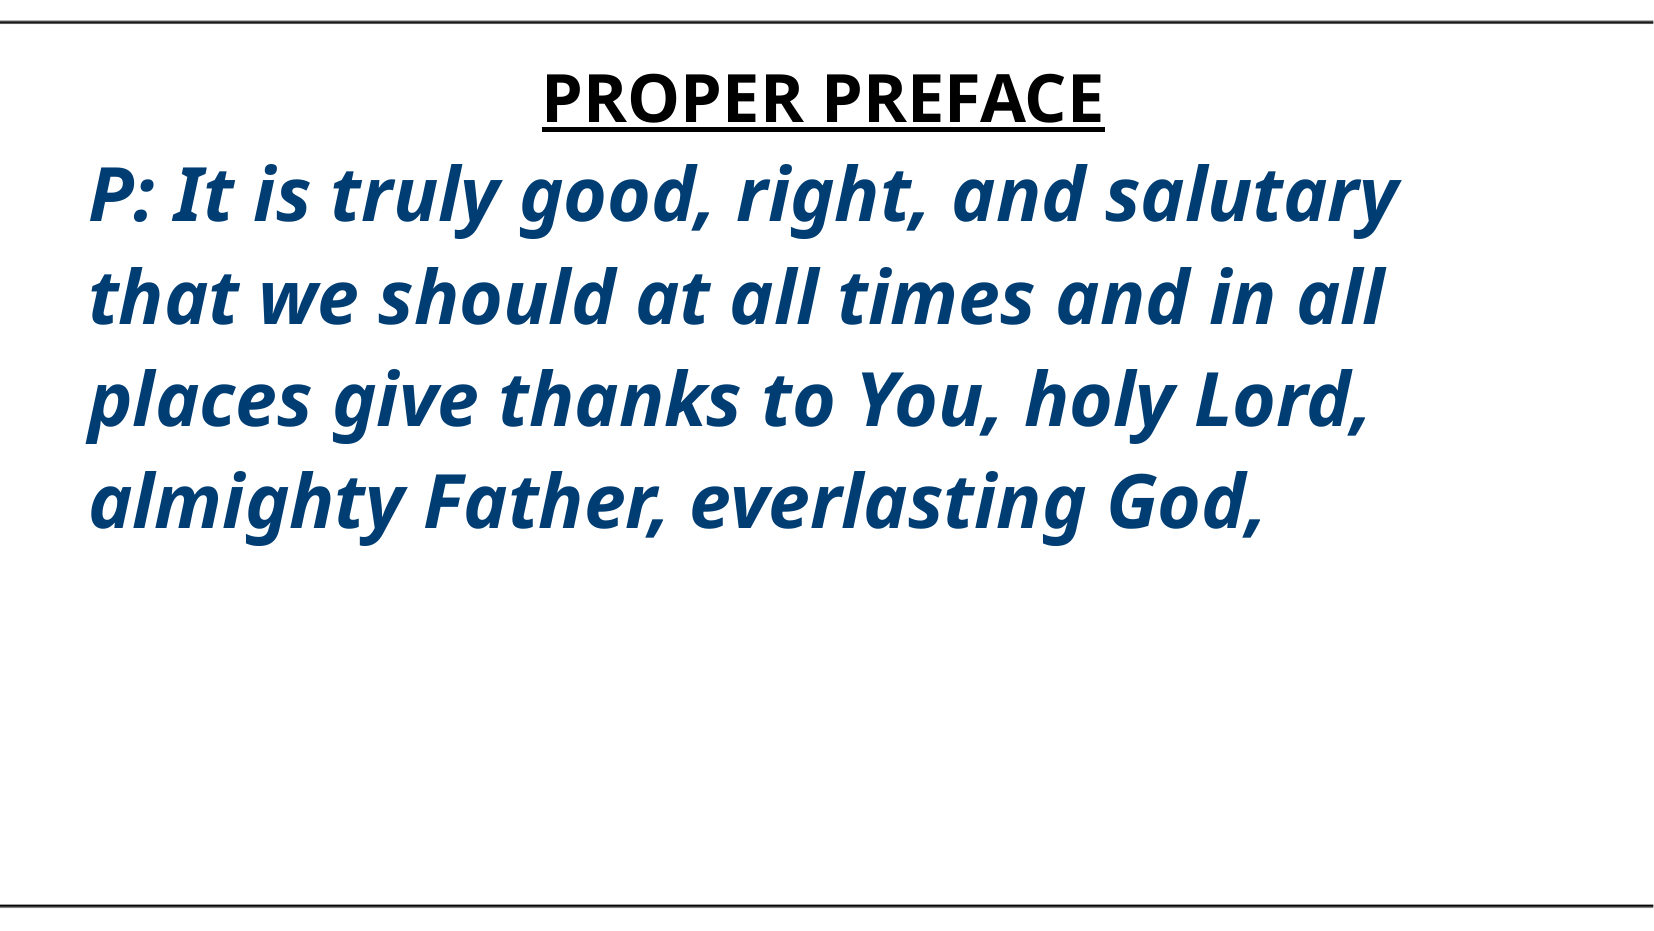

PROPER PREFACE
P: It is truly good, right, and salutary that we should at all times and in all places give thanks to You, holy Lord, almighty Father, everlasting God,